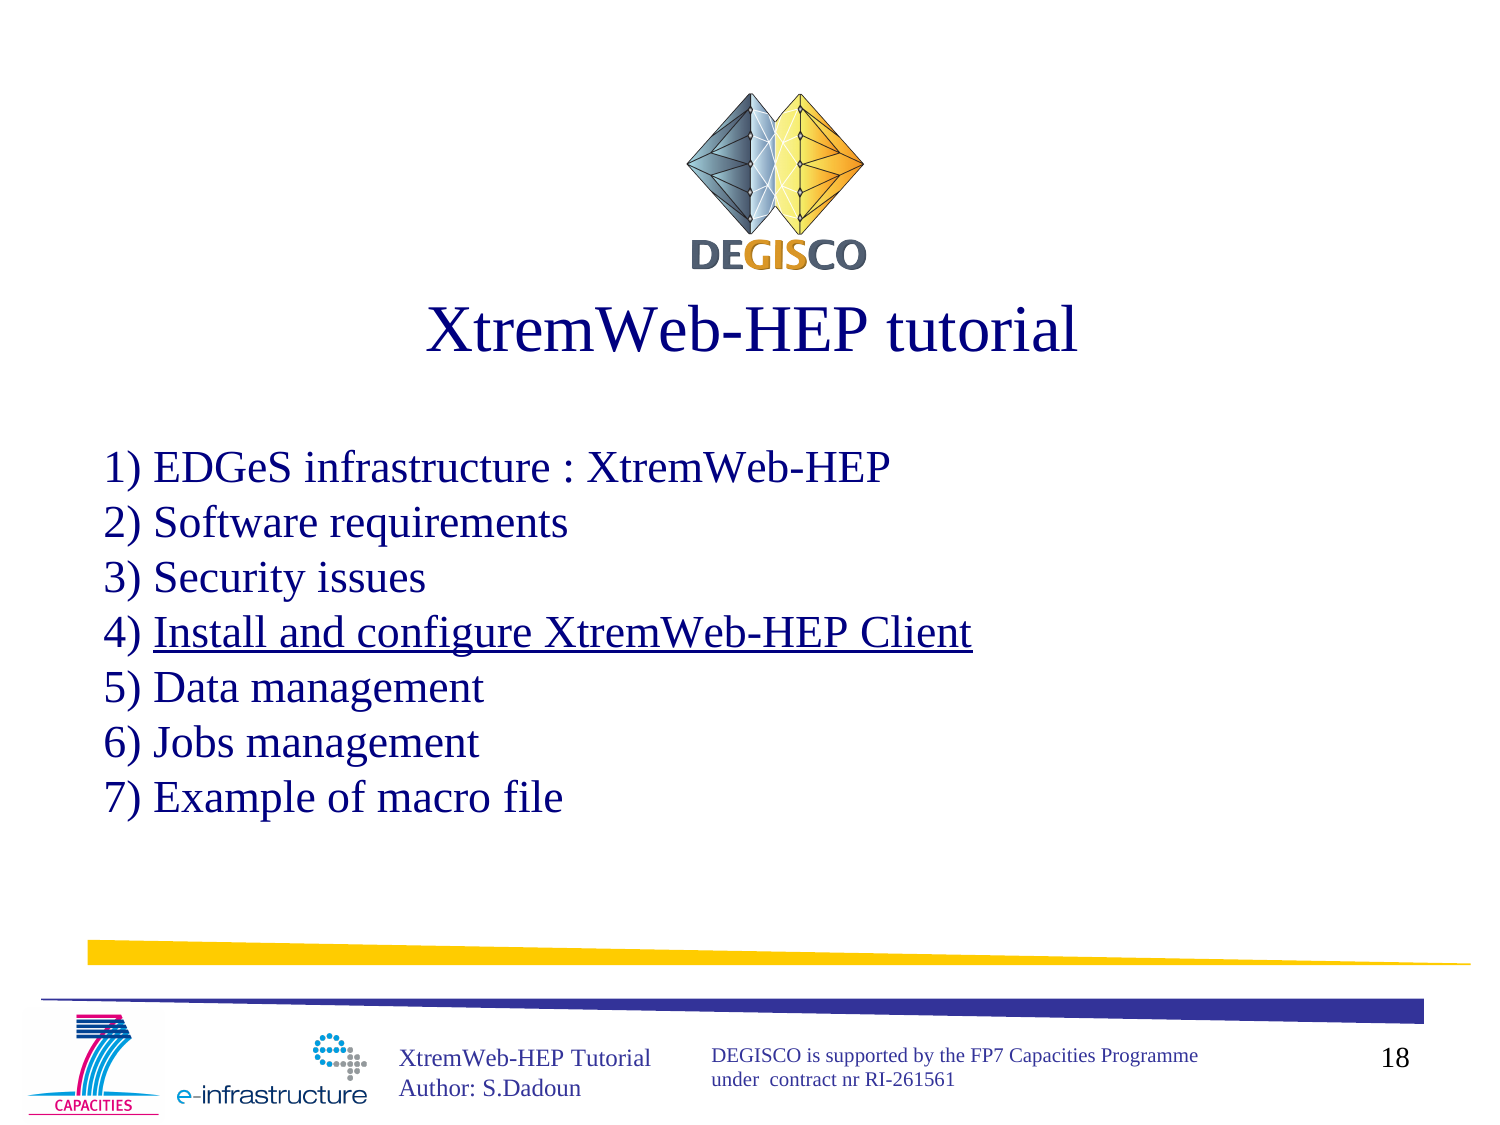

XtremWeb-HEP tutorial
#
 EDGeS infrastructure : XtremWeb-HEP
 Software requirements
 Security issues
 Install and configure XtremWeb-HEP Client
 Data management
 Jobs management
 Example of macro file
18